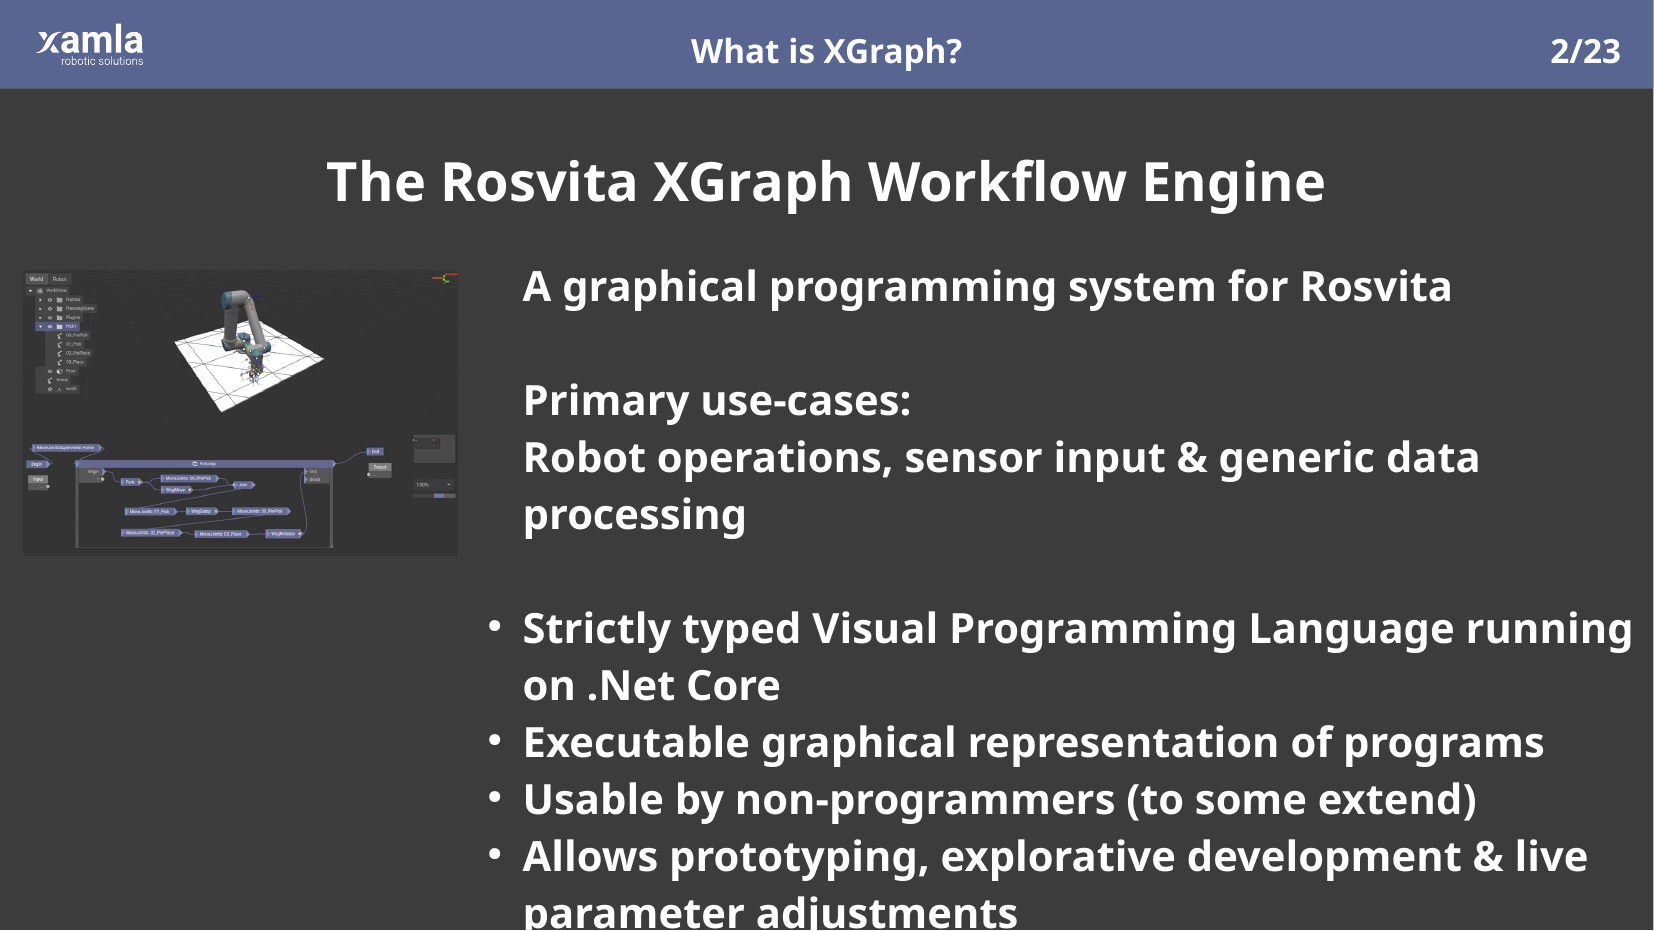

What is XGraph?
2/23
The Rosvita XGraph Workflow Engine
A graphical programming system for Rosvita
Primary use-cases:
Robot operations, sensor input & generic data processing
Strictly typed Visual Programming Language running on .Net Core
Executable graphical representation of programs
Usable by non-programmers (to some extend)
Allows prototyping, explorative development & live parameter adjustments
Easily extensible via .Net (C#) and Python scripts
Arbitrary composition and nesting (via Graph Instances)